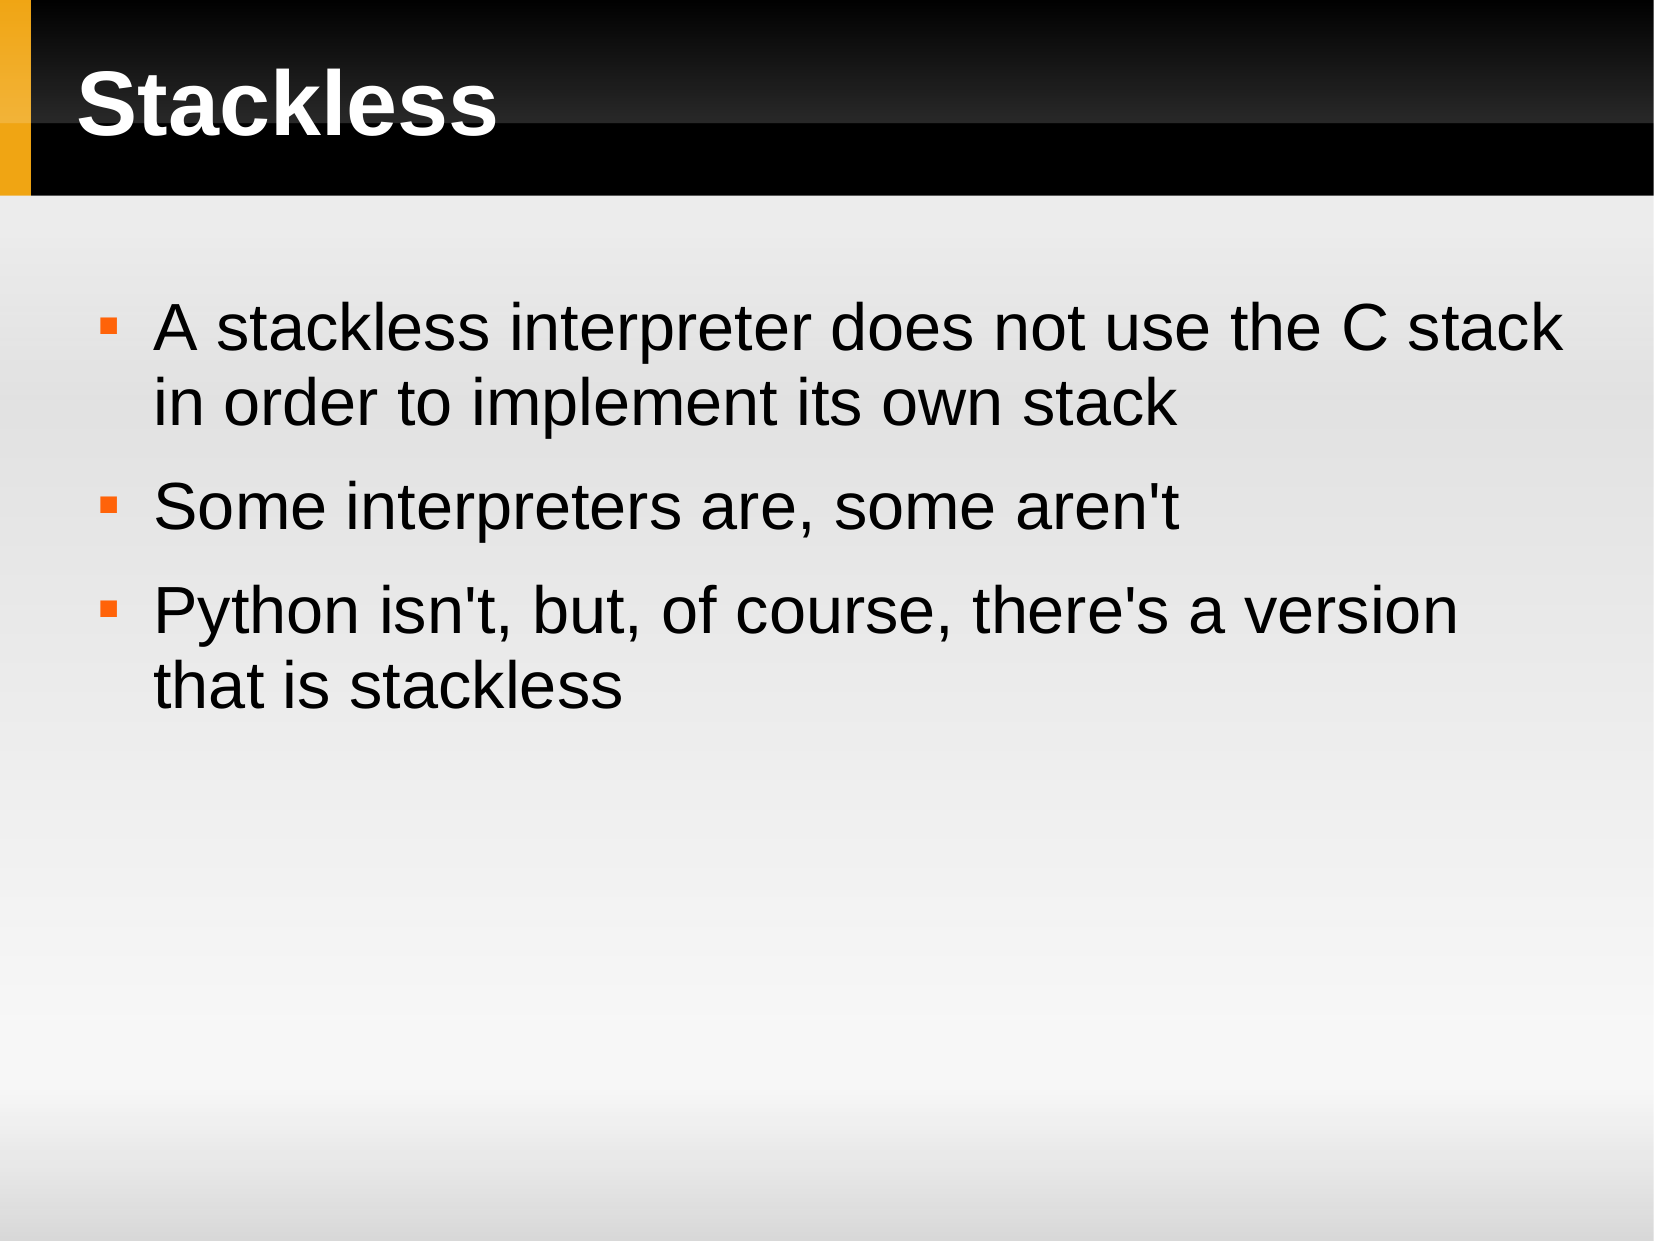

# Stackless
A stackless interpreter does not use the C stack in order to implement its own stack
Some interpreters are, some aren't
Python isn't, but, of course, there's a version that is stackless